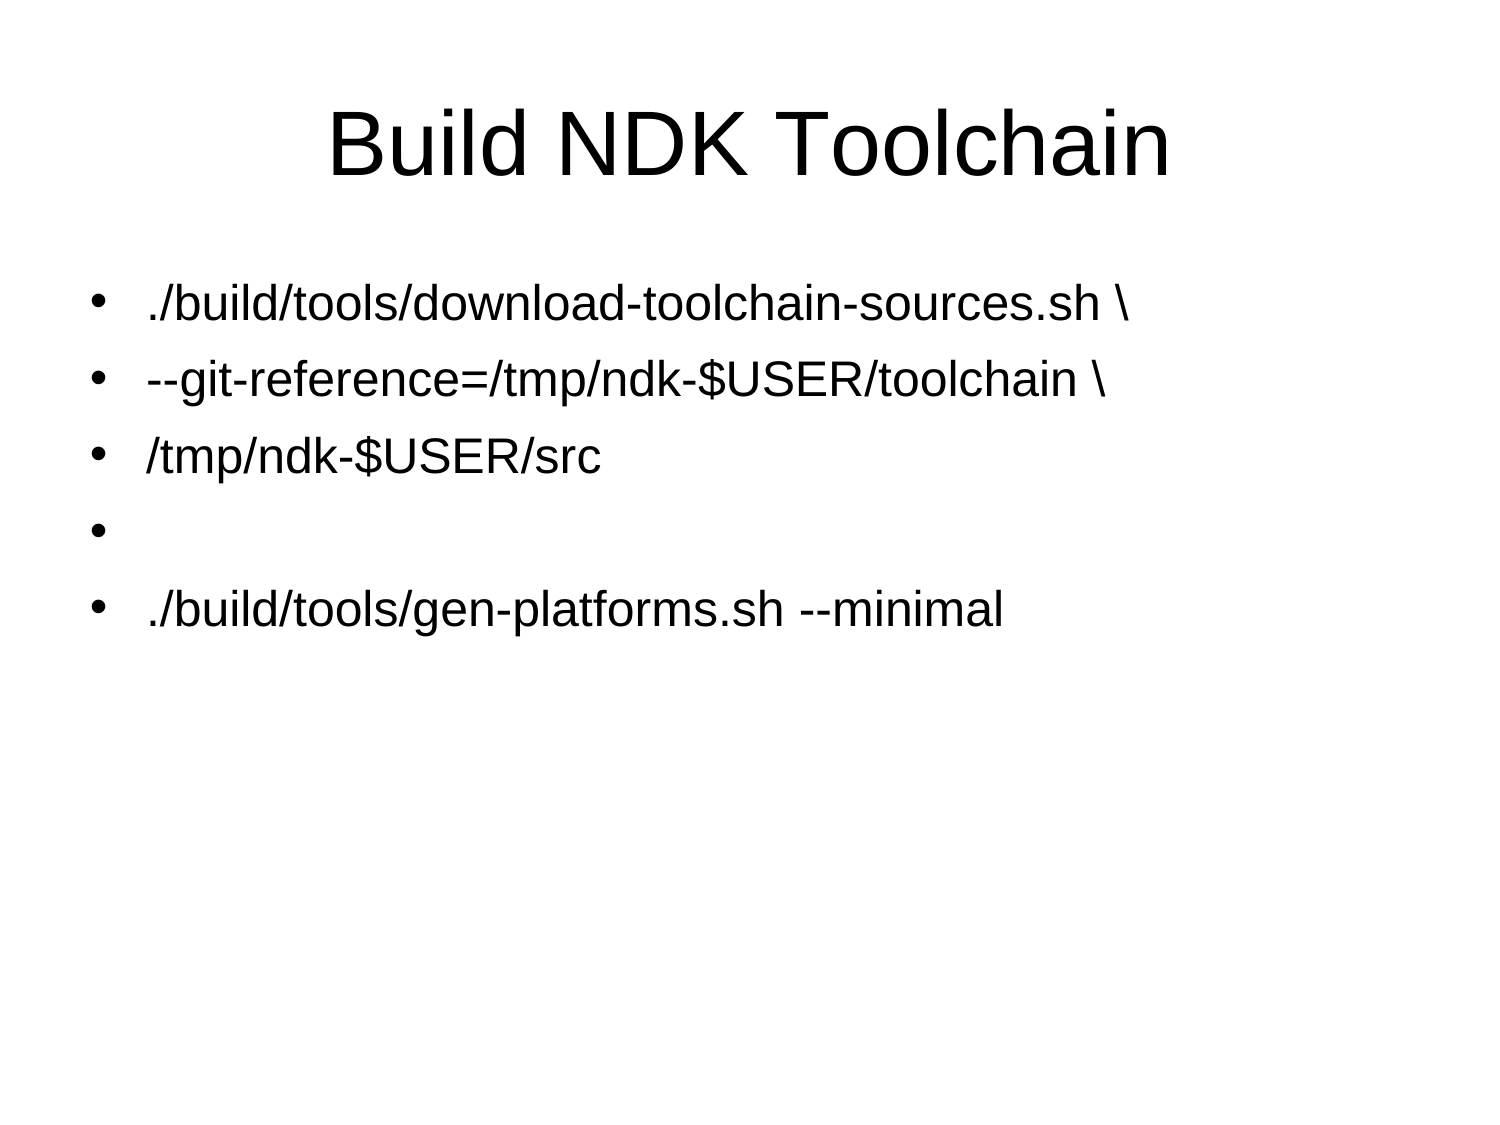

# Build NDK Toolchain
./build/tools/download-toolchain-sources.sh \
--git-reference=/tmp/ndk-$USER/toolchain \
/tmp/ndk-$USER/src
./build/tools/gen-platforms.sh --minimal